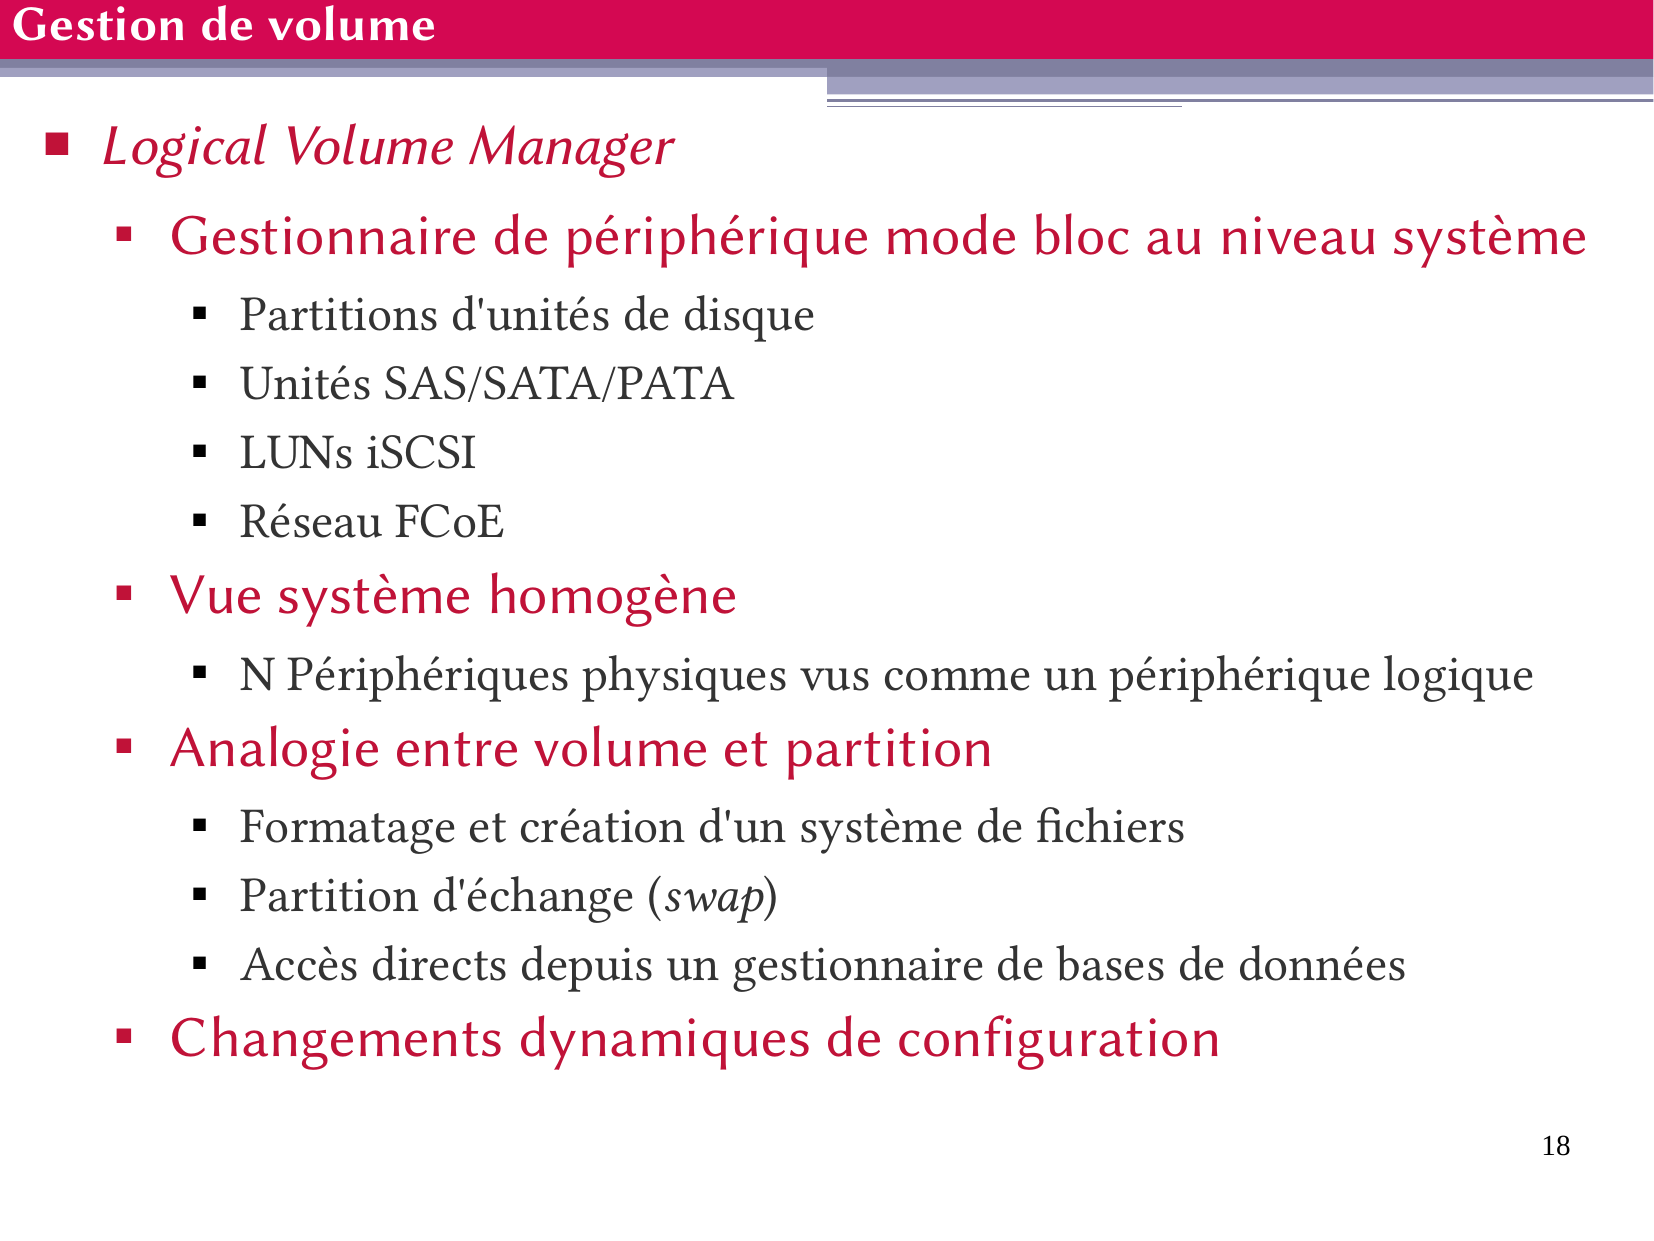

# Gestion de volume
Logical Volume Manager
Gestionnaire de périphérique mode bloc au niveau système
Partitions d'unités de disque
Unités SAS/SATA/PATA
LUNs iSCSI
Réseau FCoE
Vue système homogène
N Périphériques physiques vus comme un périphérique logique
Analogie entre volume et partition
Formatage et création d'un système de fichiers
Partition d'échange (swap)
Accès directs depuis un gestionnaire de bases de données
Changements dynamiques de configuration
18